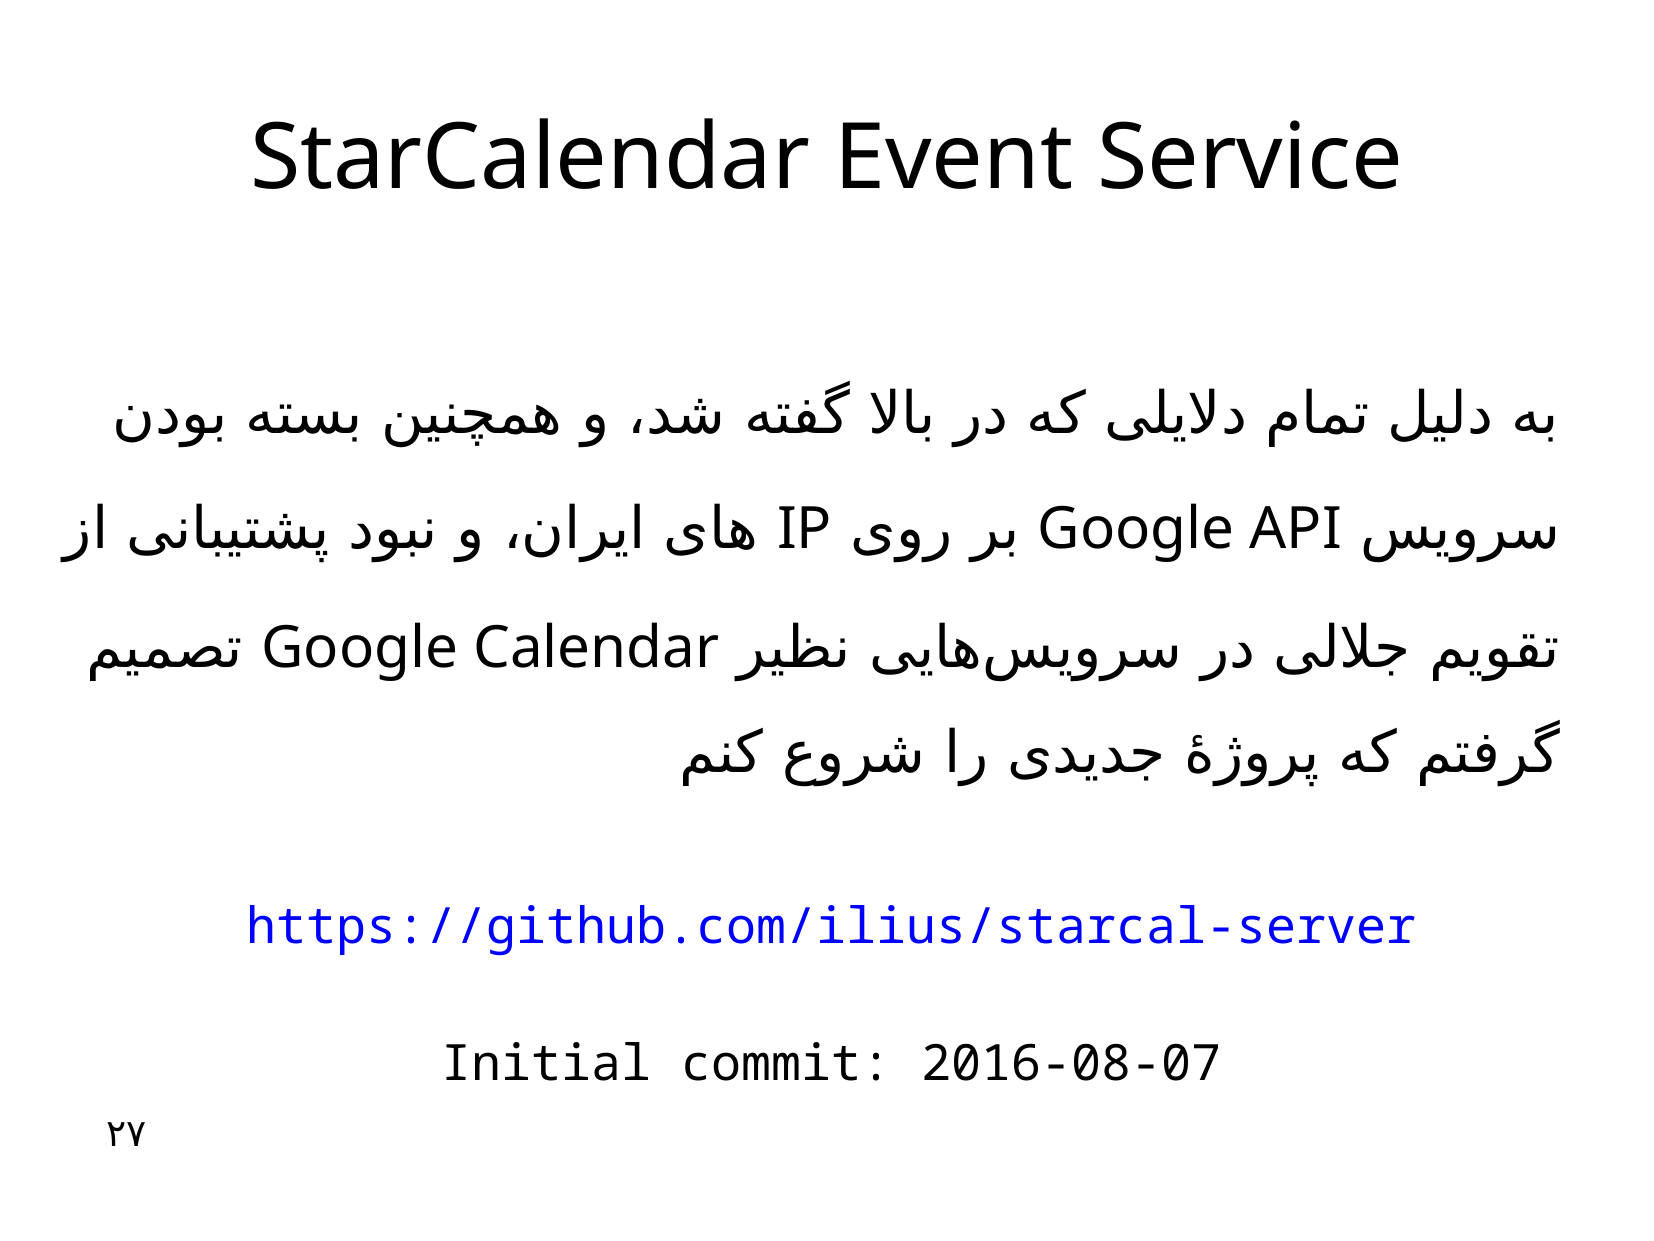

# StarCalendar Event Service
به دلیل تمام دلایلی که در بالا گفته شد، و همچنین بسته بودن سرویس Google API بر روی IP های ایران، و نبود پشتیبانی از تقویم جلالی در سرویس‌هایی نظیر Google Calendar تصمیم گرفتم که پروژهٔ جدیدی را شروع کنم
https://github.com/ilius/starcal-server
Initial commit: 2016-08-07
۲۷